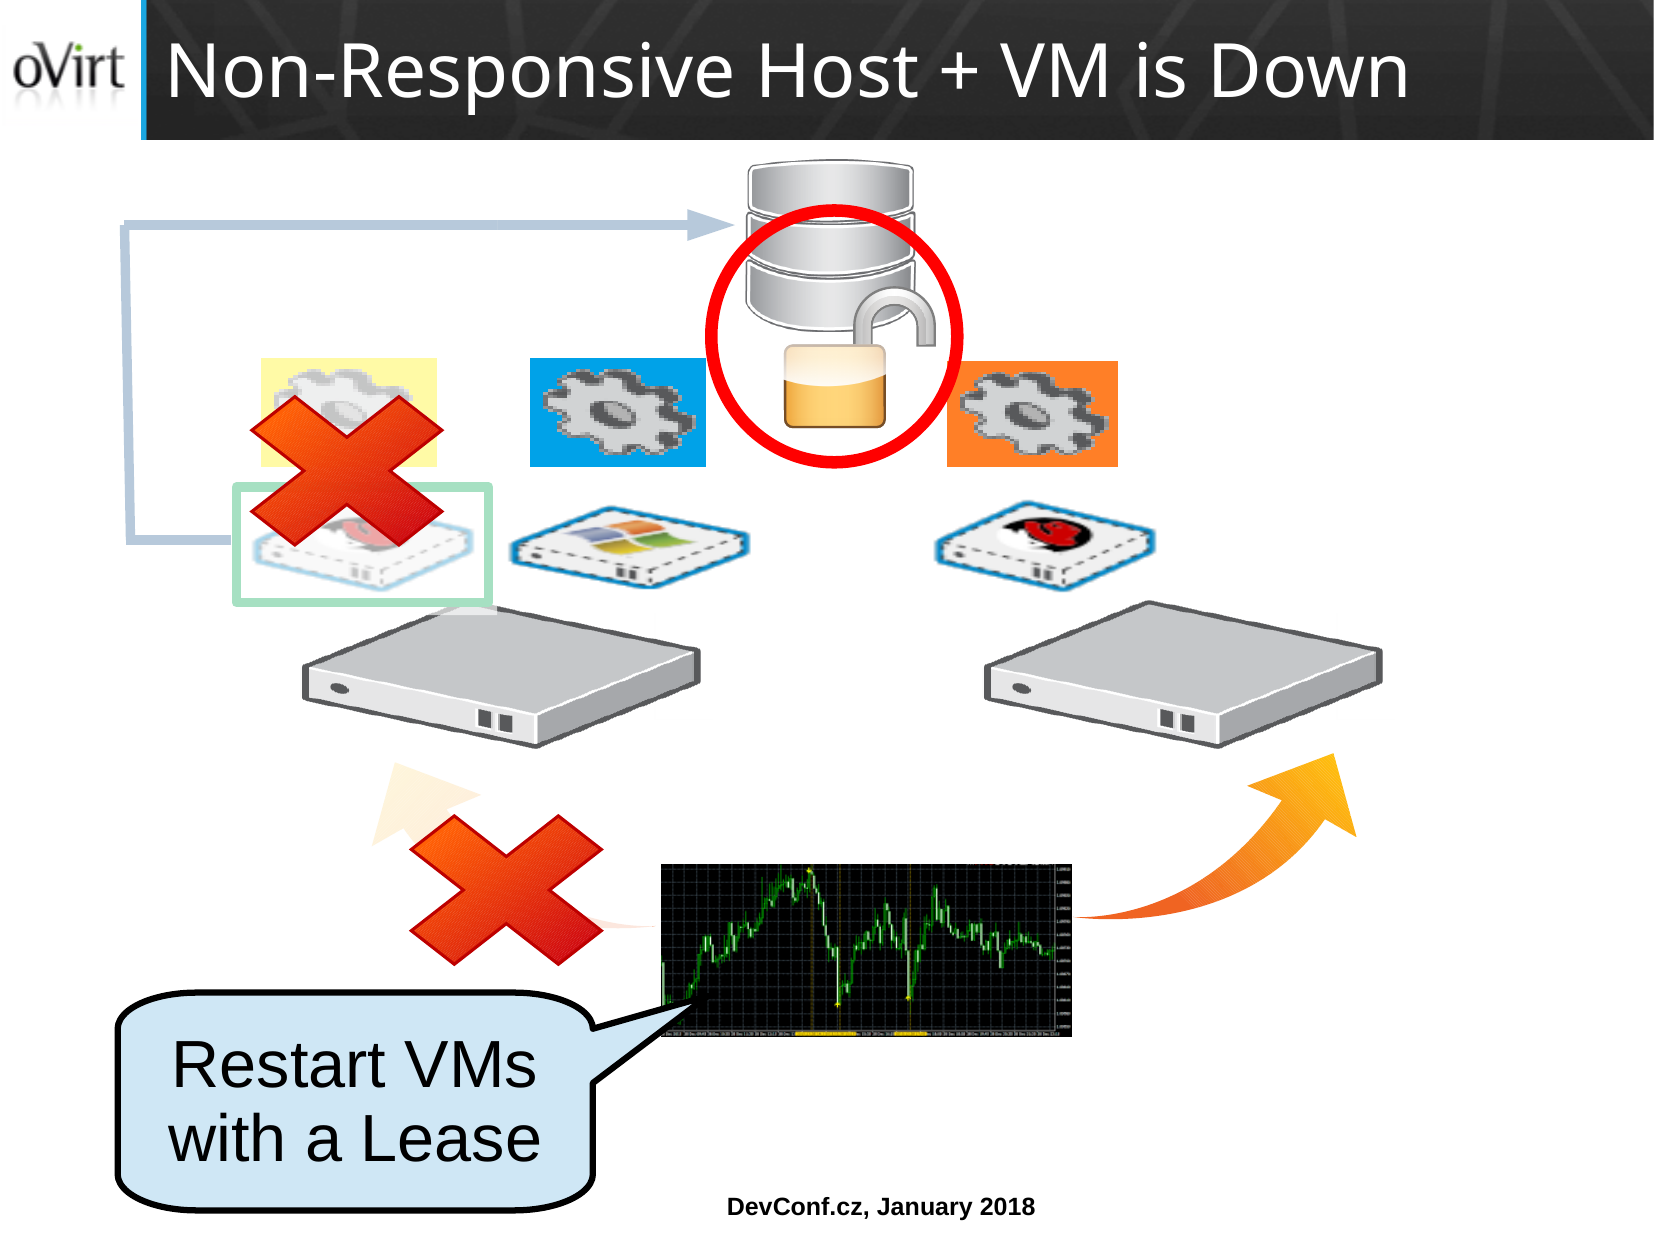

# Non-Responsive Host + VM is Down
Restart VMs
with a Lease